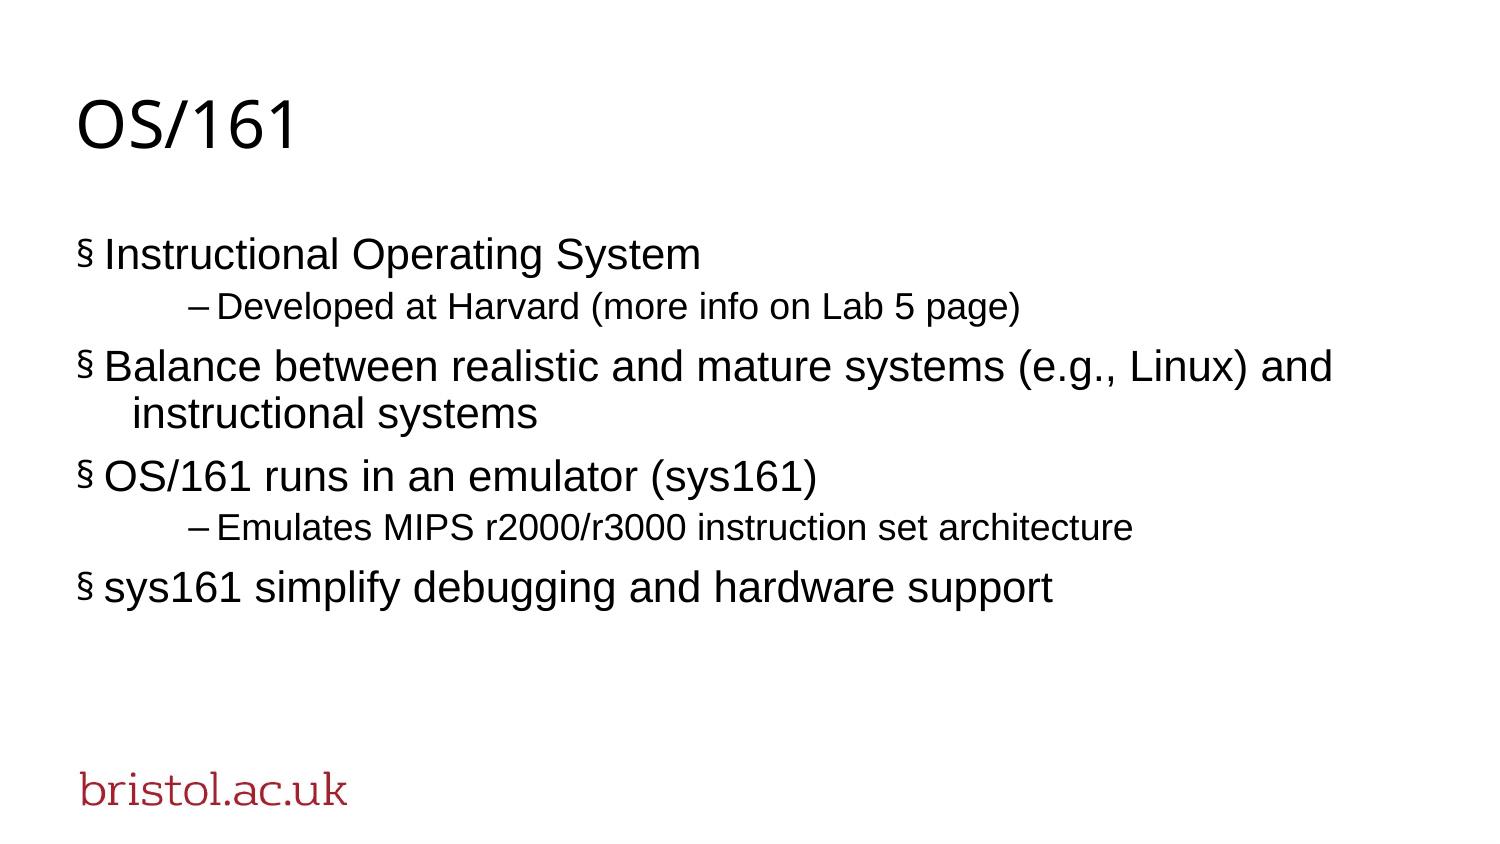

# OS/161
Instructional Operating System
Developed at Harvard (more info on Lab 5 page)
Balance between realistic and mature systems (e.g., Linux) and instructional systems
OS/161 runs in an emulator (sys161)
Emulates MIPS r2000/r3000 instruction set architecture
sys161 simplify debugging and hardware support